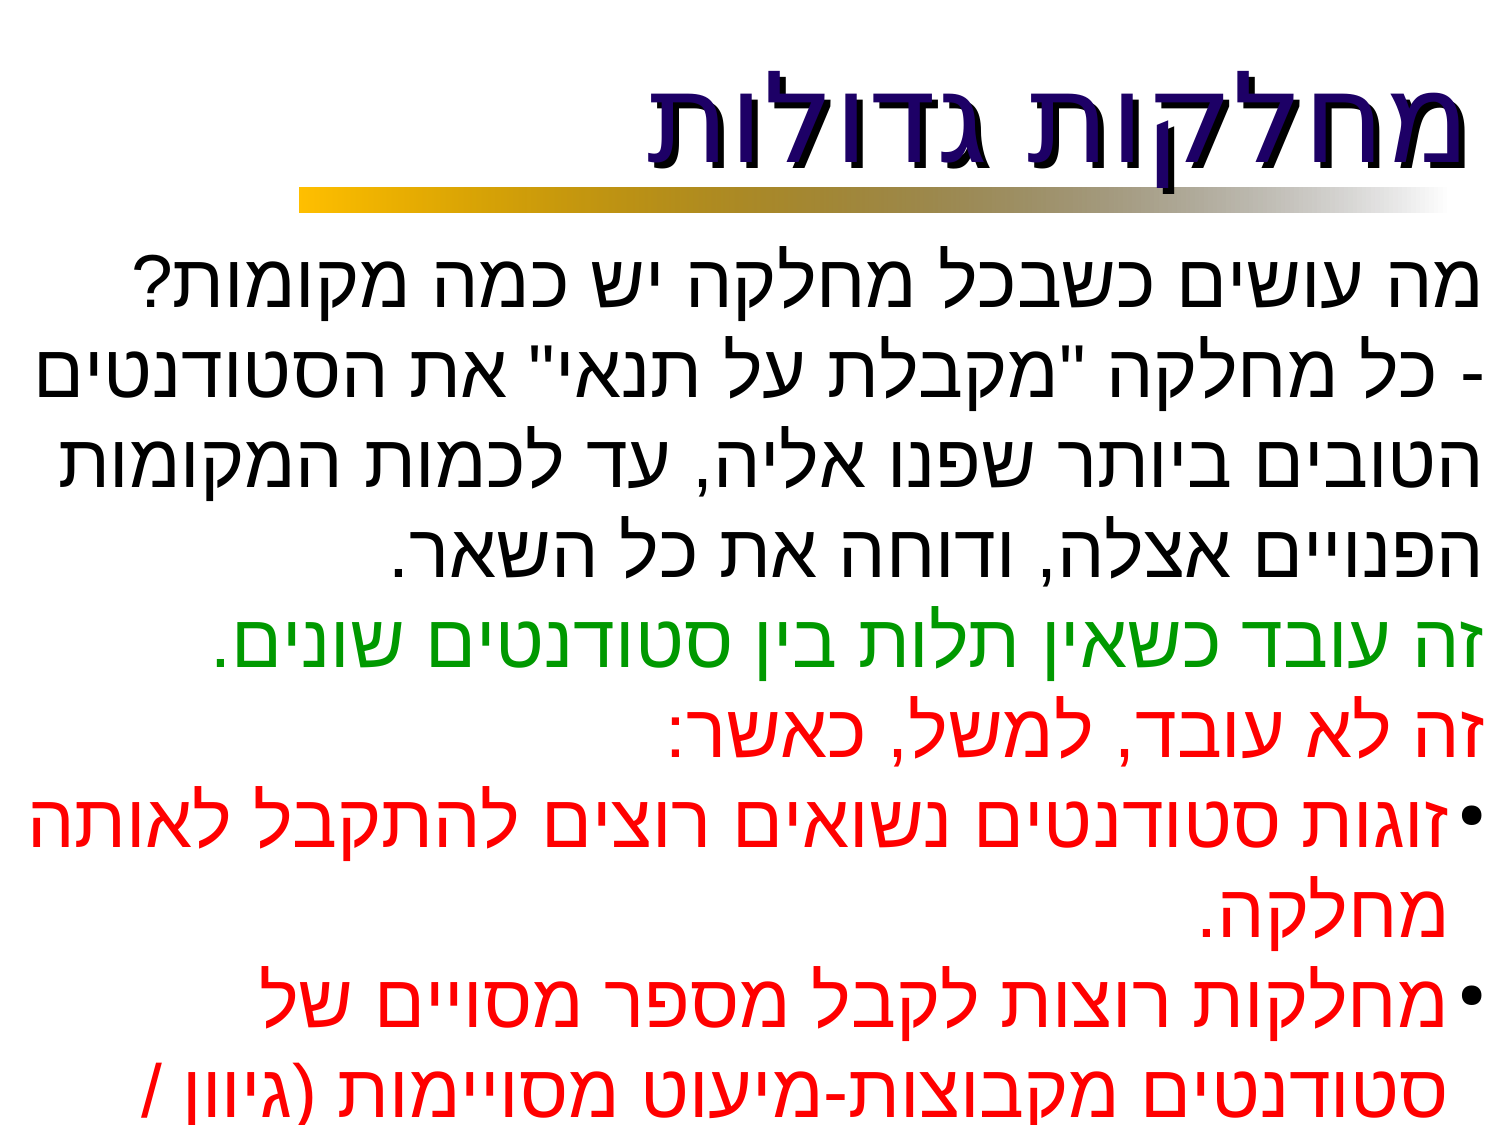

# מחלקות גדולות
מה עושים כשבכל מחלקה יש כמה מקומות?
- כל מחלקה "מקבלת על תנאי" את הסטודנטים הטובים ביותר שפנו אליה, עד לכמות המקומות הפנויים אצלה, ודוחה את כל השאר.
זה עובד כשאין תלות בין סטודנטים שונים.
זה לא עובד, למשל, כאשר:
זוגות סטודנטים נשואים רוצים להתקבל לאותה מחלקה.
מחלקות רוצות לקבל מספר מסויים של סטודנטים מקבוצות-מיעוט מסויימות (גיוון / אפליה מתקנת).